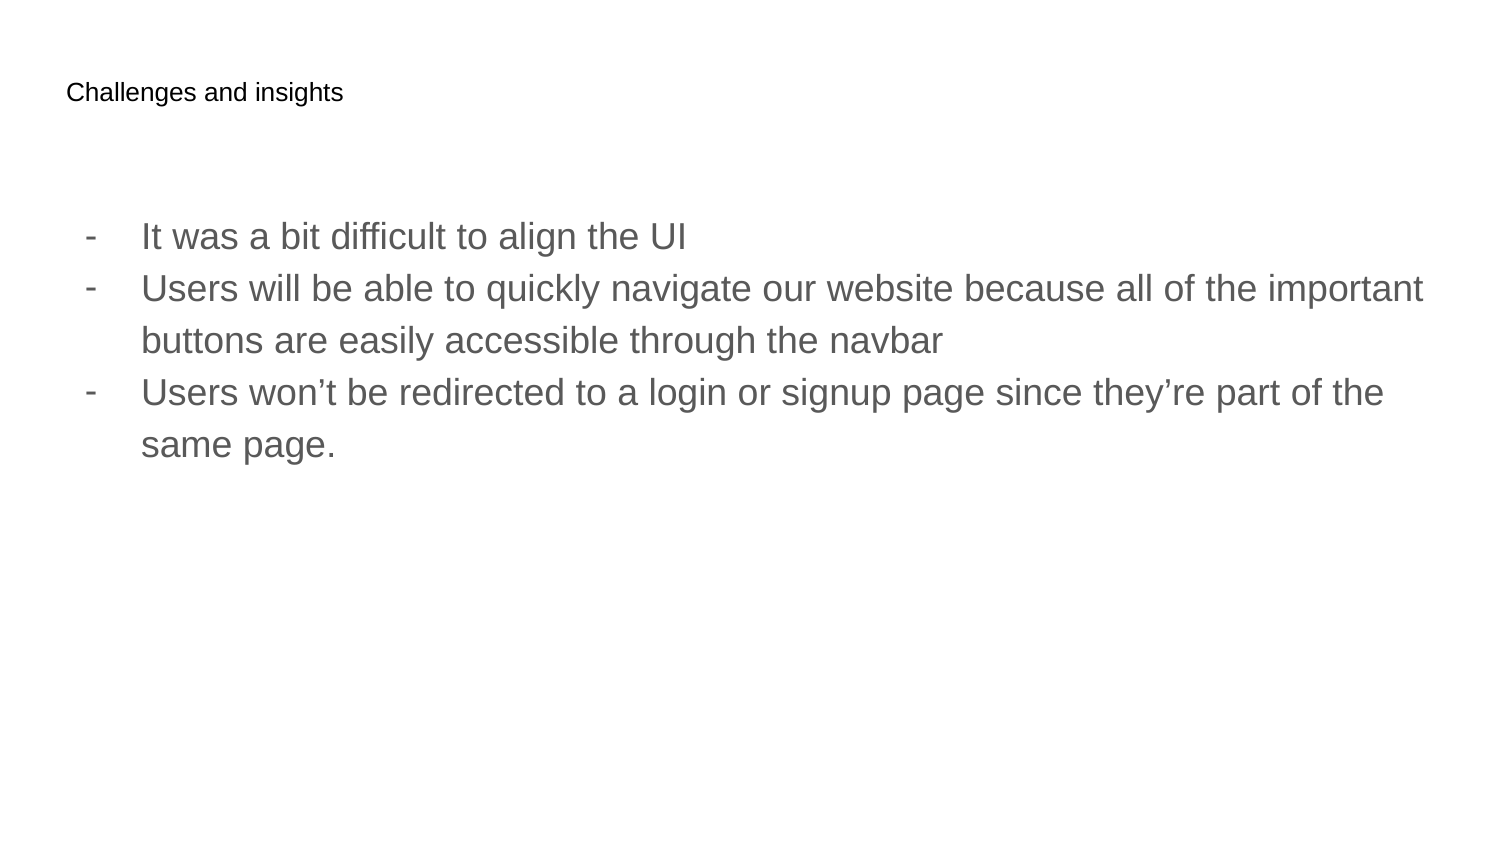

# Challenges and insights
It was a bit difficult to align the UI
Users will be able to quickly navigate our website because all of the important buttons are easily accessible through the navbar
Users won’t be redirected to a login or signup page since they’re part of the same page.